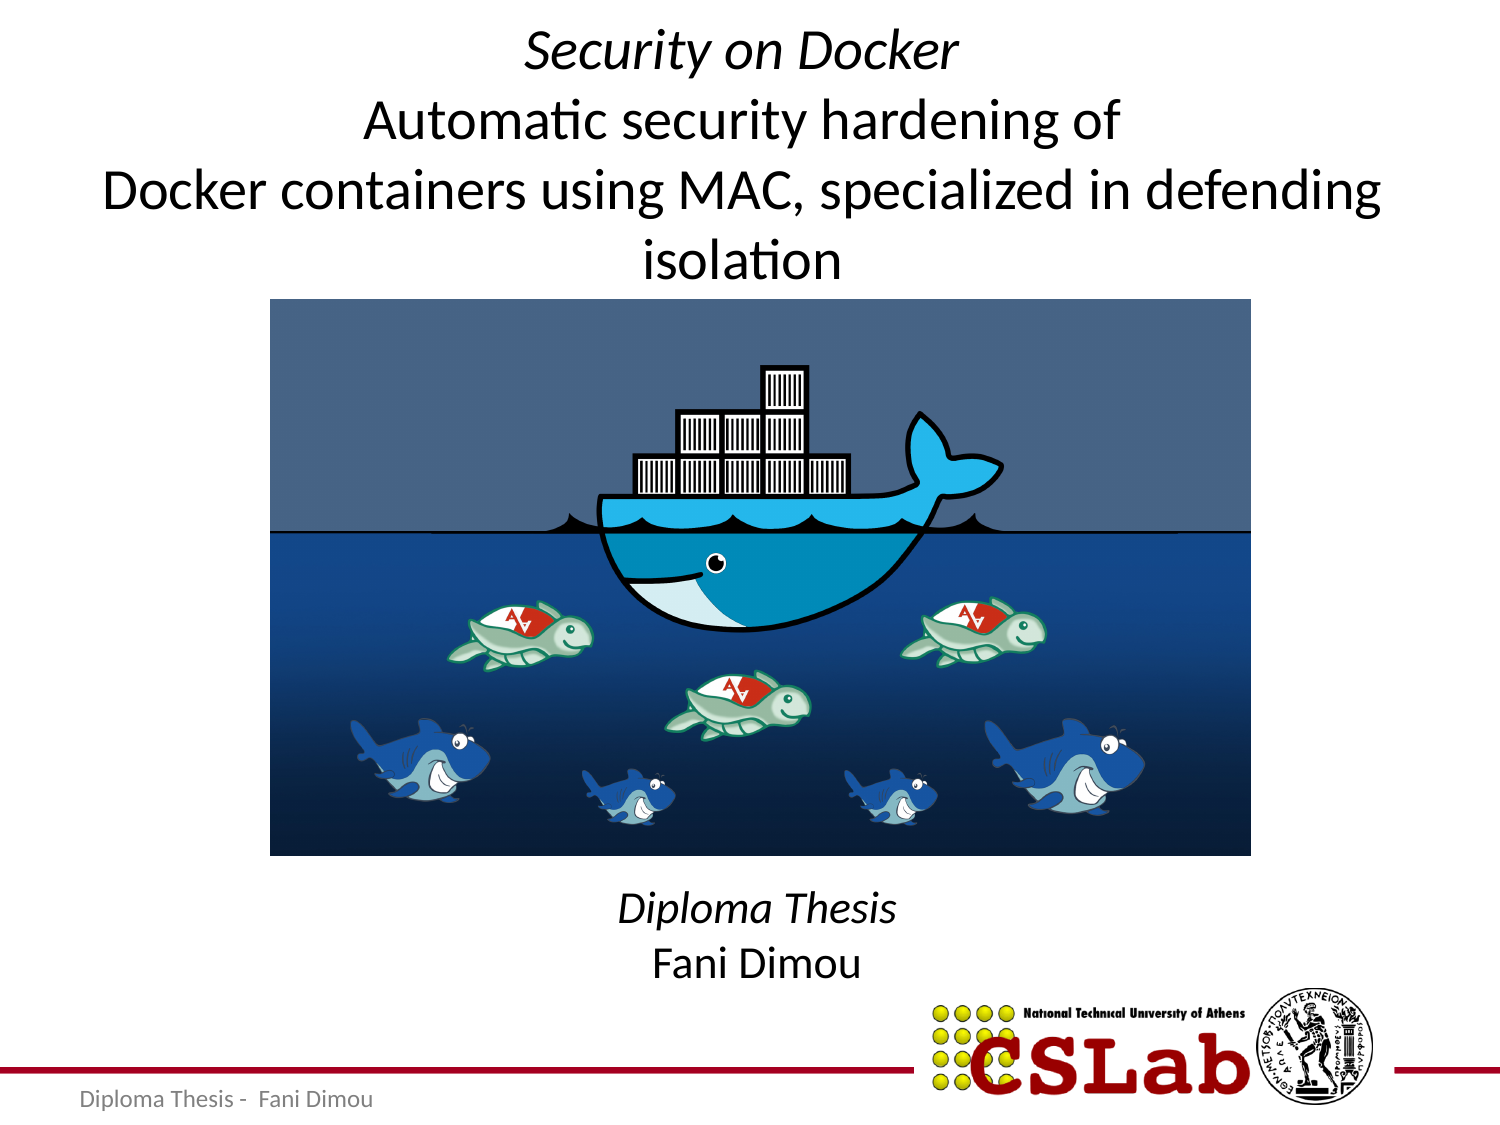

Security on Docker
Automatic security hardening of
Docker containers using MAC, specialized in defending isolation
Diploma Thesis
Fani Dimou